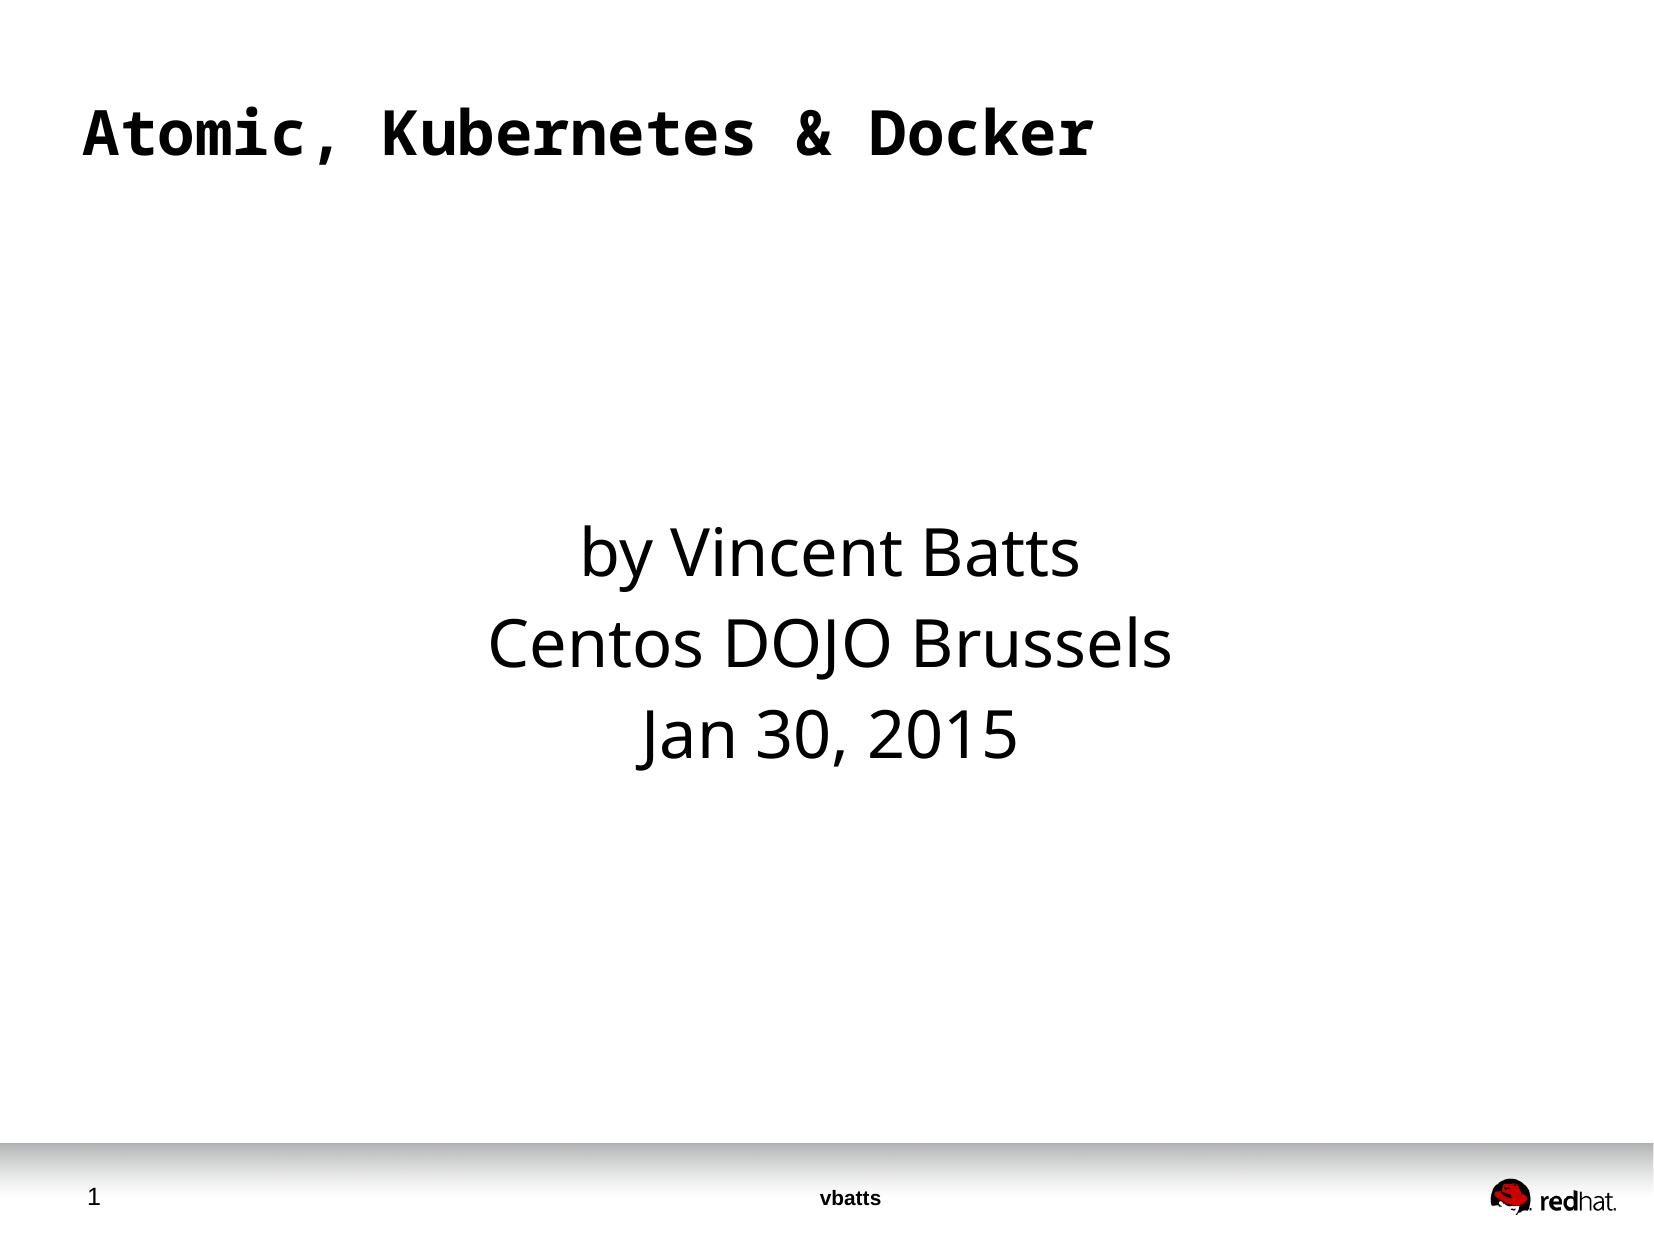

# Atomic, Kubernetes & Docker
by Vincent Batts
Centos DOJO Brussels
Jan 30, 2015